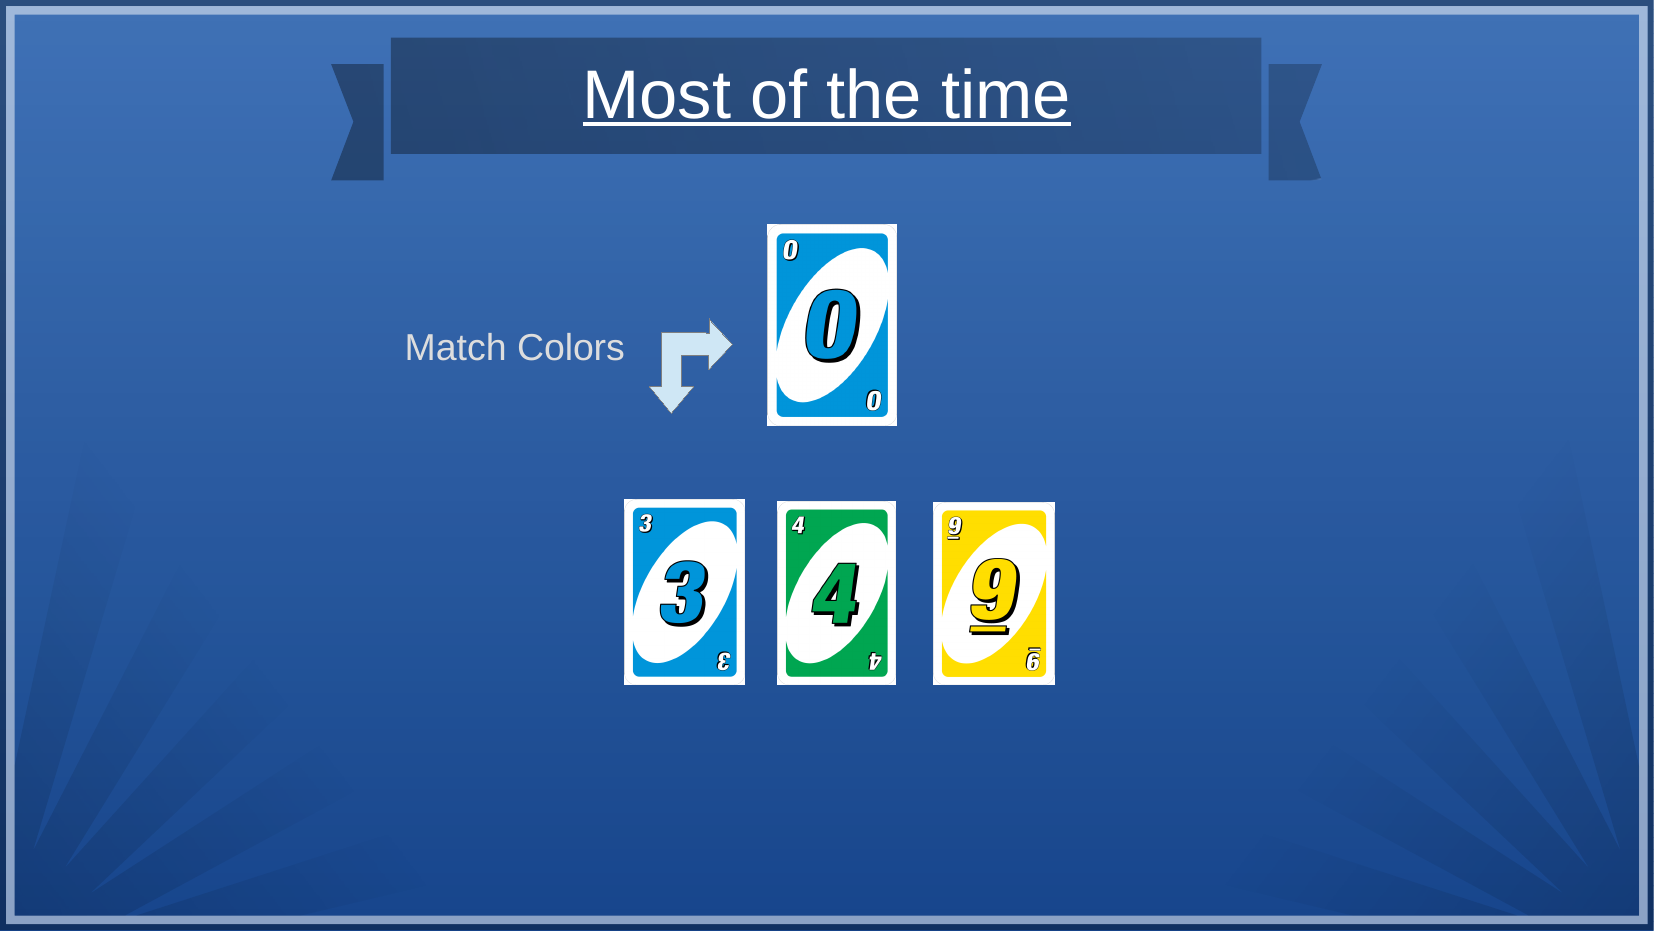

# Most of the time
Match Colors